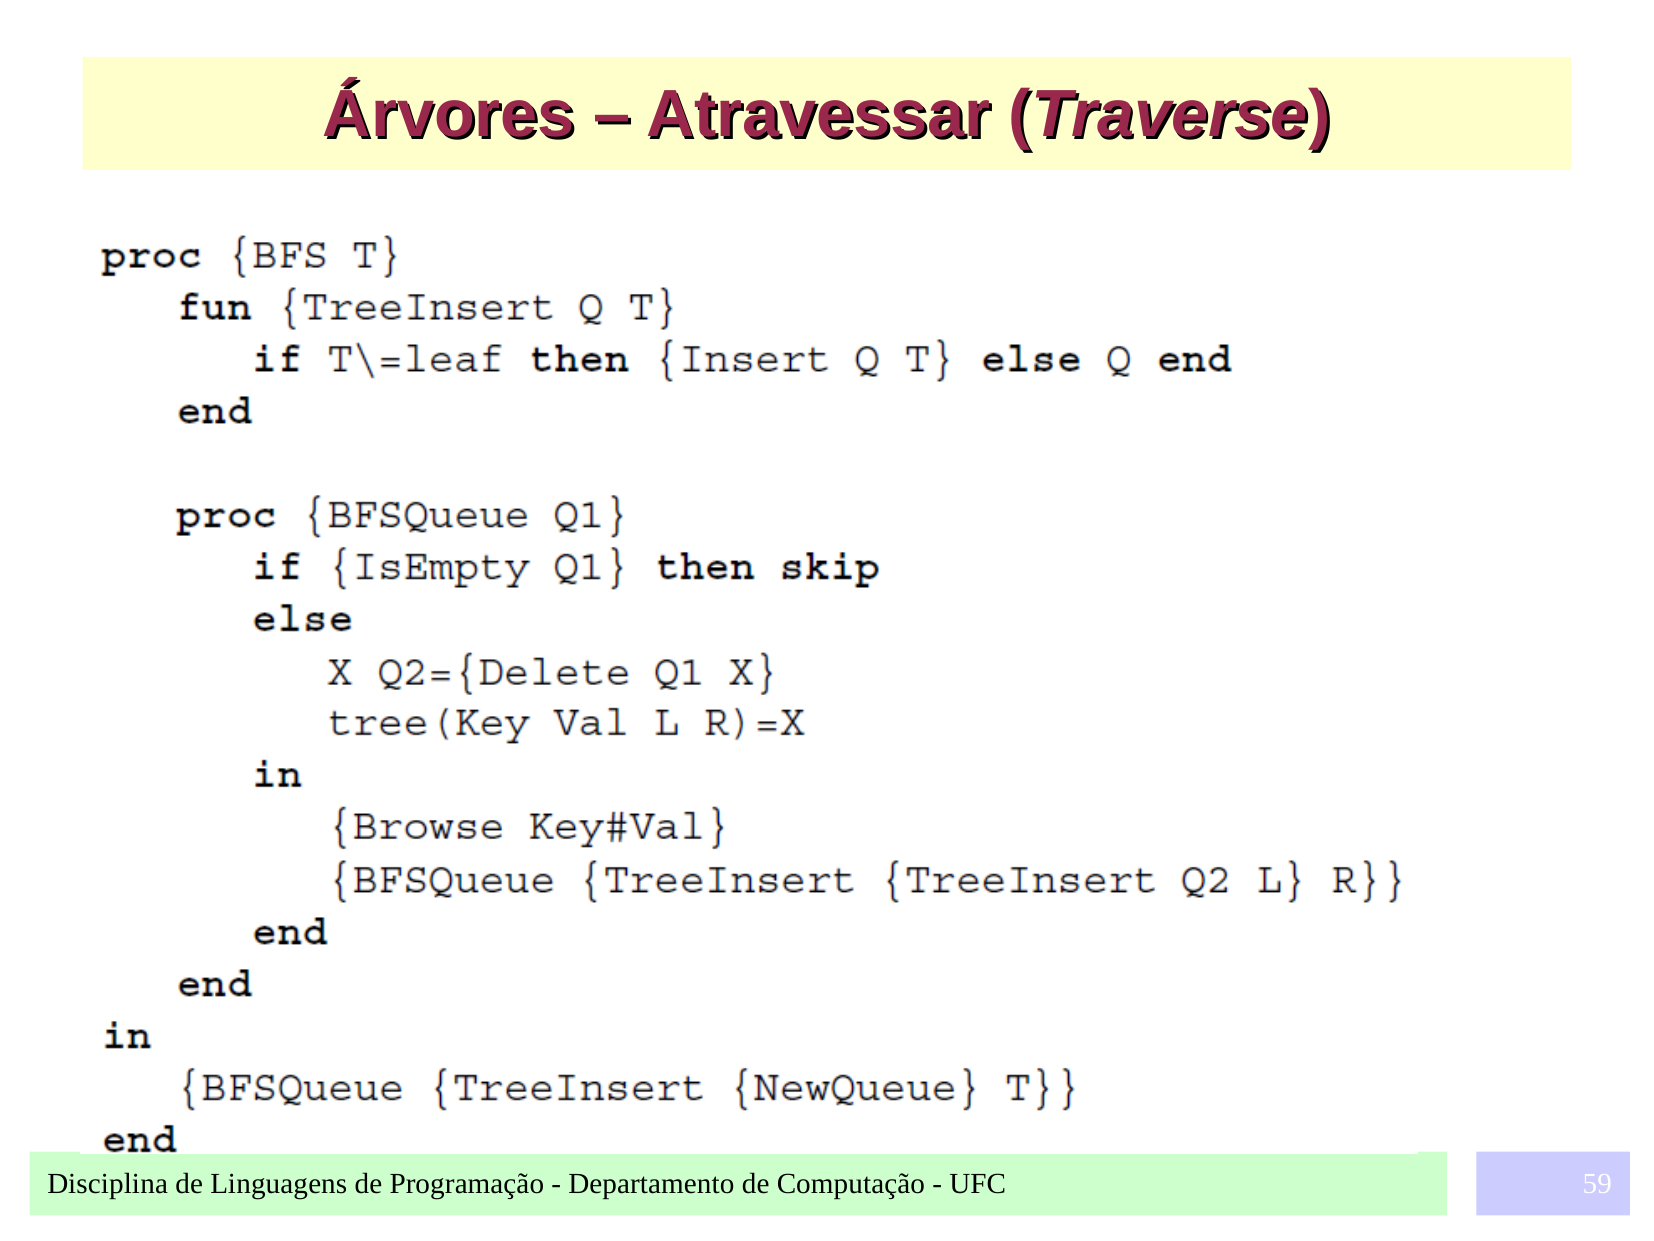

# Árvores – Atravessar (Traverse)
Disciplina de Linguagens de Programação - Departamento de Computação - UFC
59